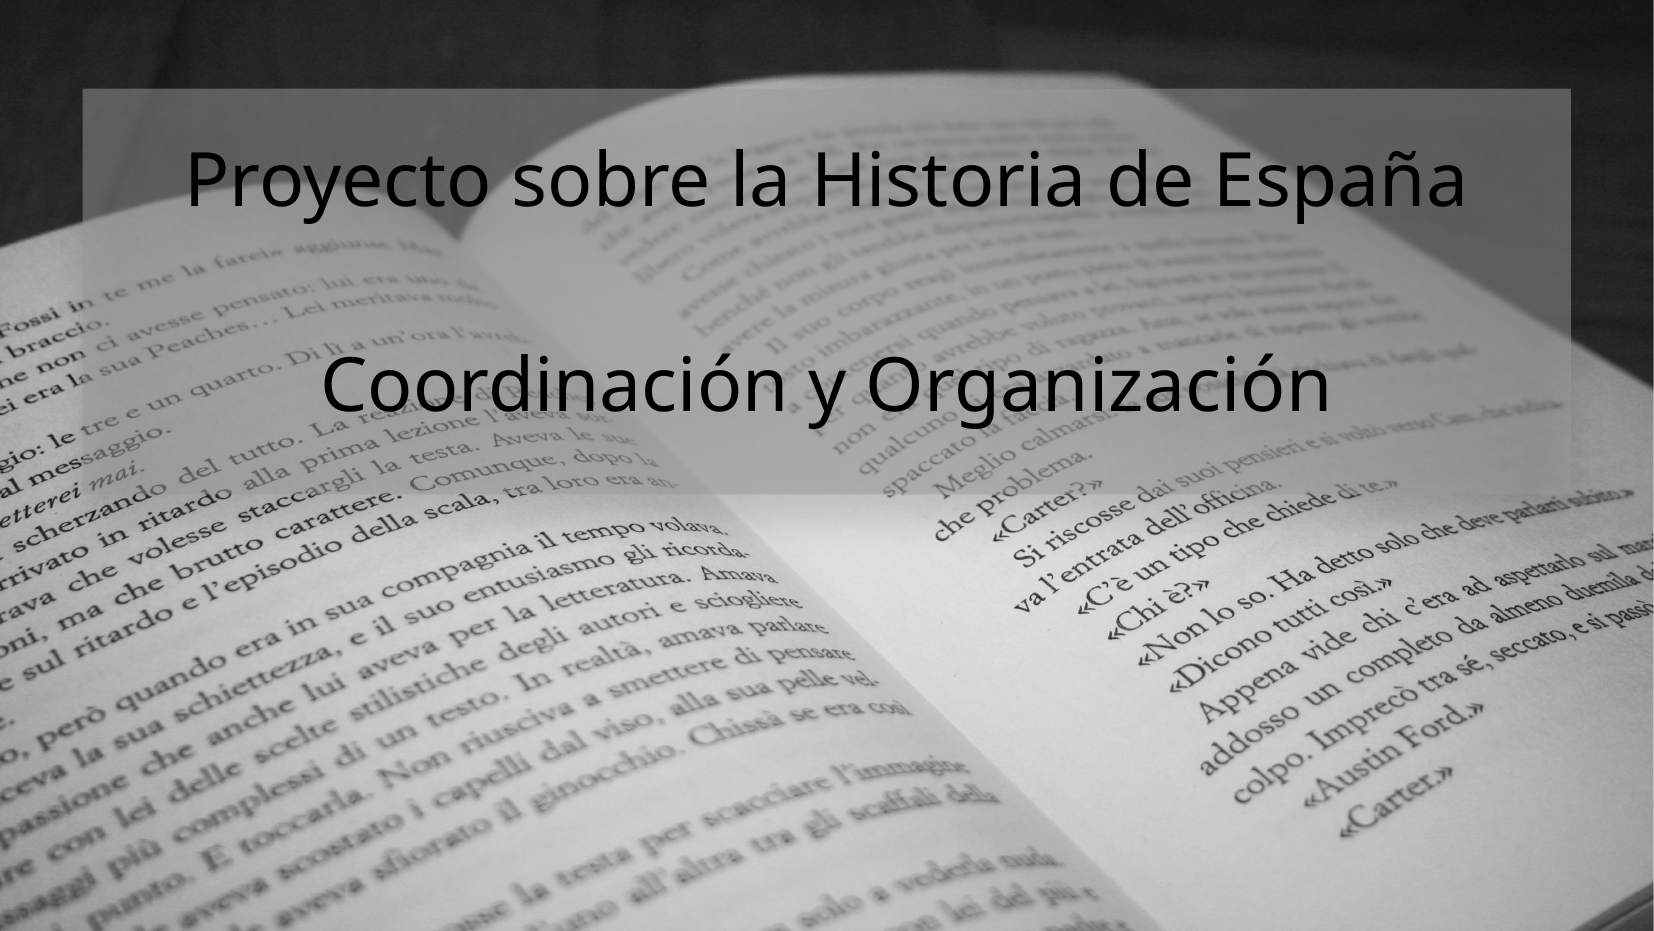

# Proyecto sobre la Historia de España Coordinación y Organización